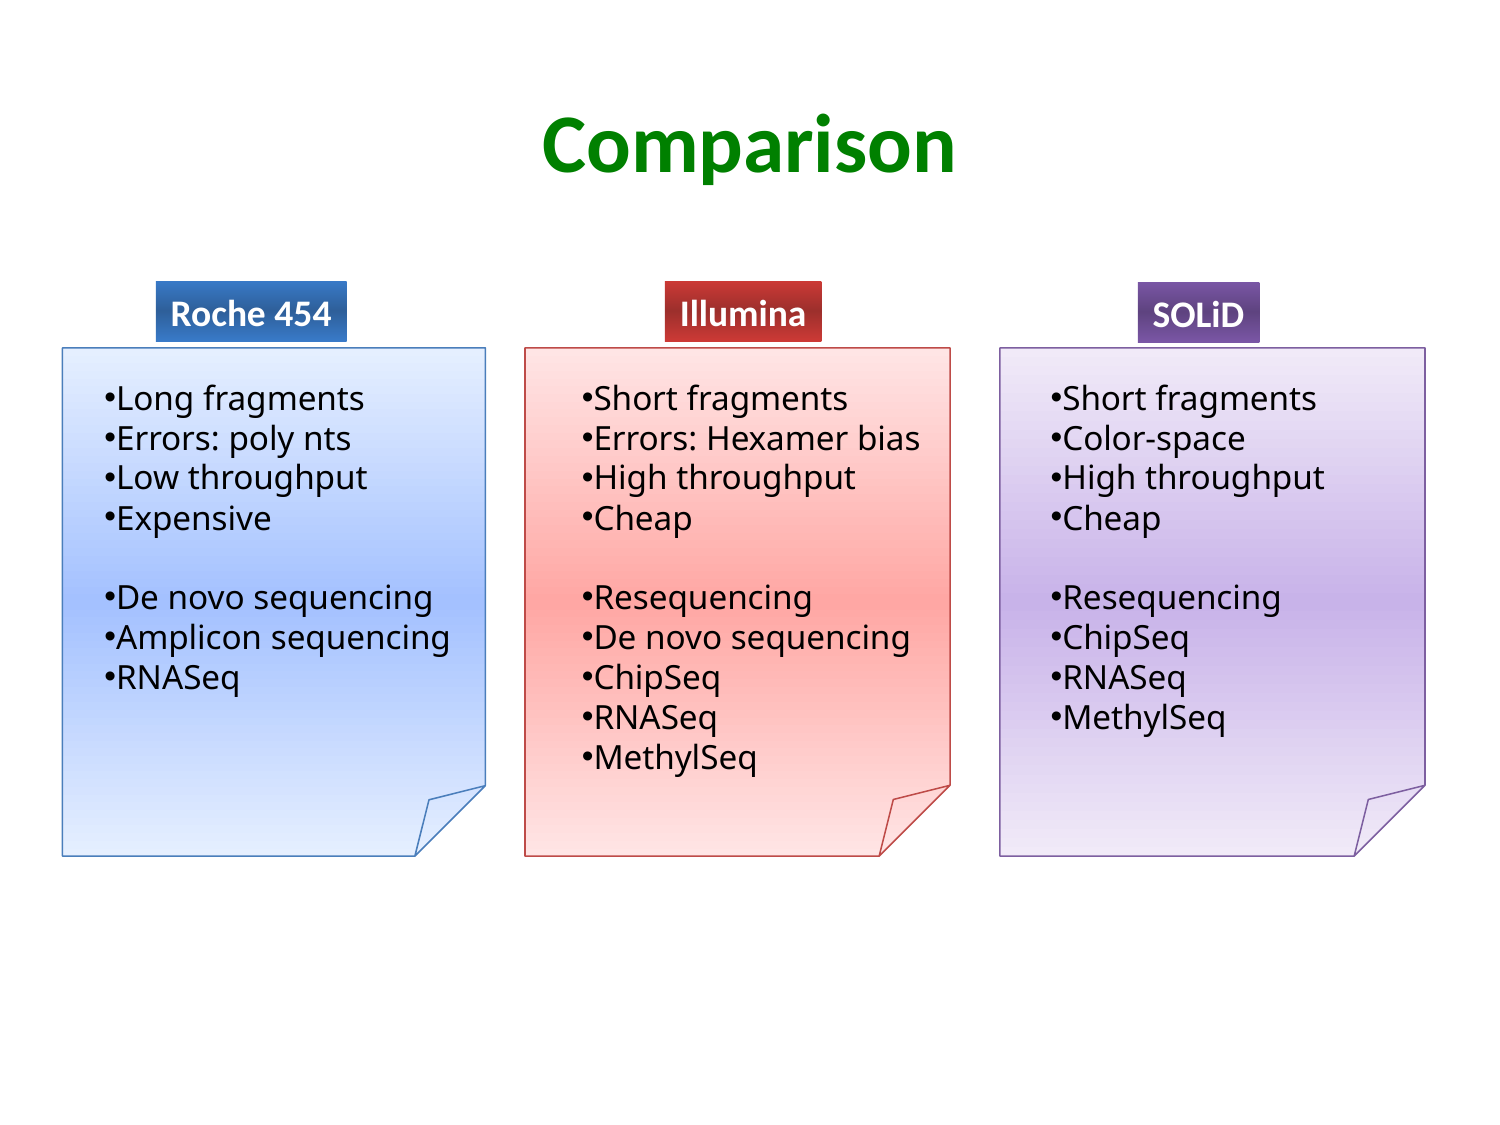

Comparison
Roche 454
Illumina
SOLiD
Long fragments
Errors: poly nts
Low throughput
Expensive
De novo sequencing
Amplicon sequencing
RNASeq
Short fragments
Errors: Hexamer bias
High throughput
Cheap
Resequencing
De novo sequencing
ChipSeq
RNASeq
MethylSeq
Short fragments
Color-space
High throughput
Cheap
Resequencing
ChipSeq
RNASeq
MethylSeq